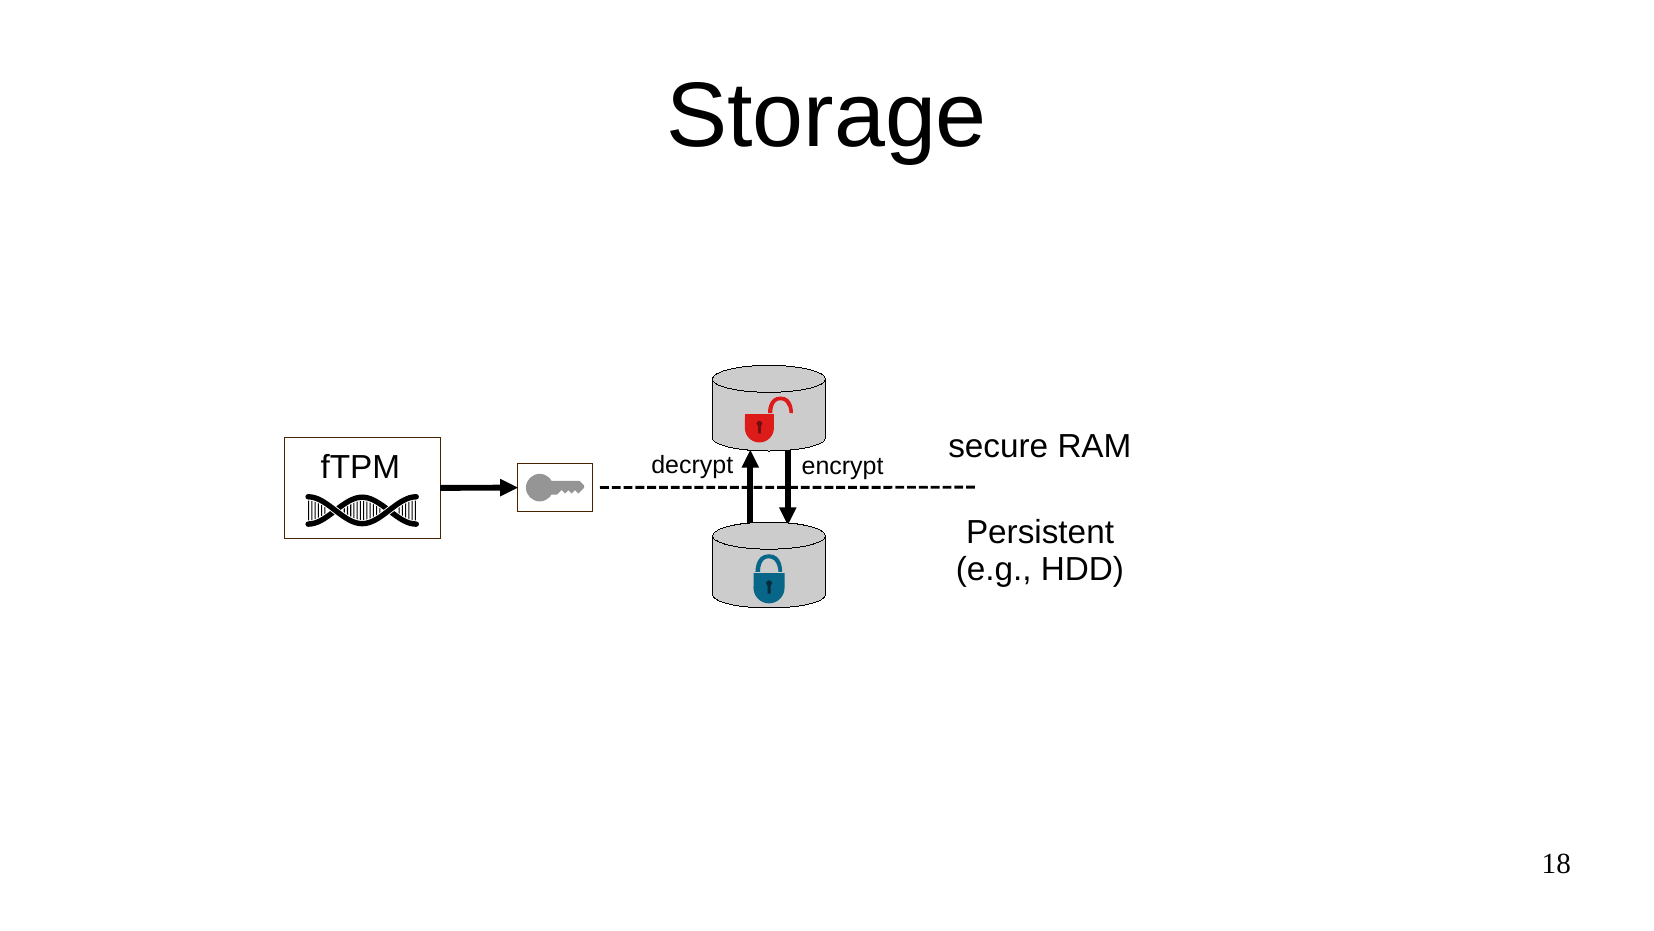

# Storage
secure RAM
fTPM
decrypt
encrypt
Persistent
(e.g., HDD)
18